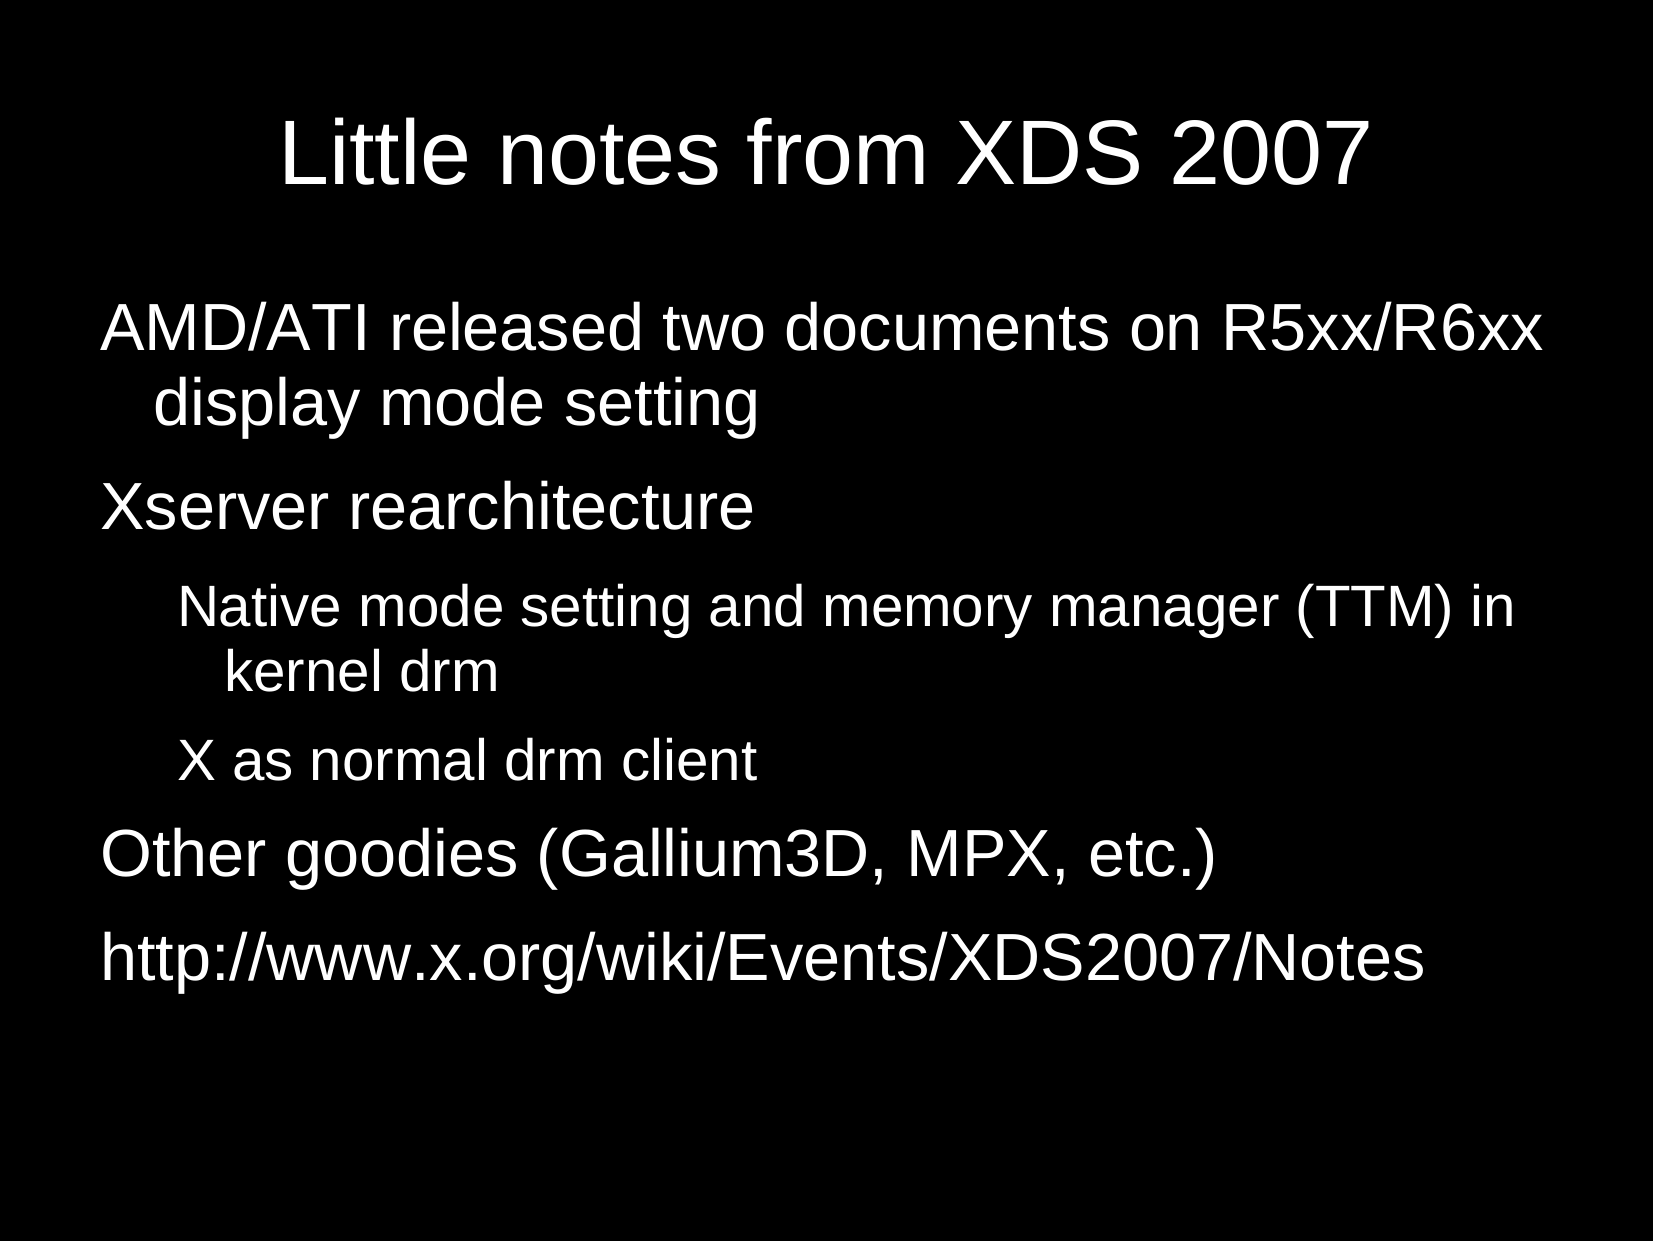

# Little notes from XDS 2007
AMD/ATI released two documents on R5xx/R6xx display mode setting
Xserver rearchitecture
Native mode setting and memory manager (TTM) in kernel drm
X as normal drm client
Other goodies (Gallium3D, MPX, etc.)
http://www.x.org/wiki/Events/XDS2007/Notes